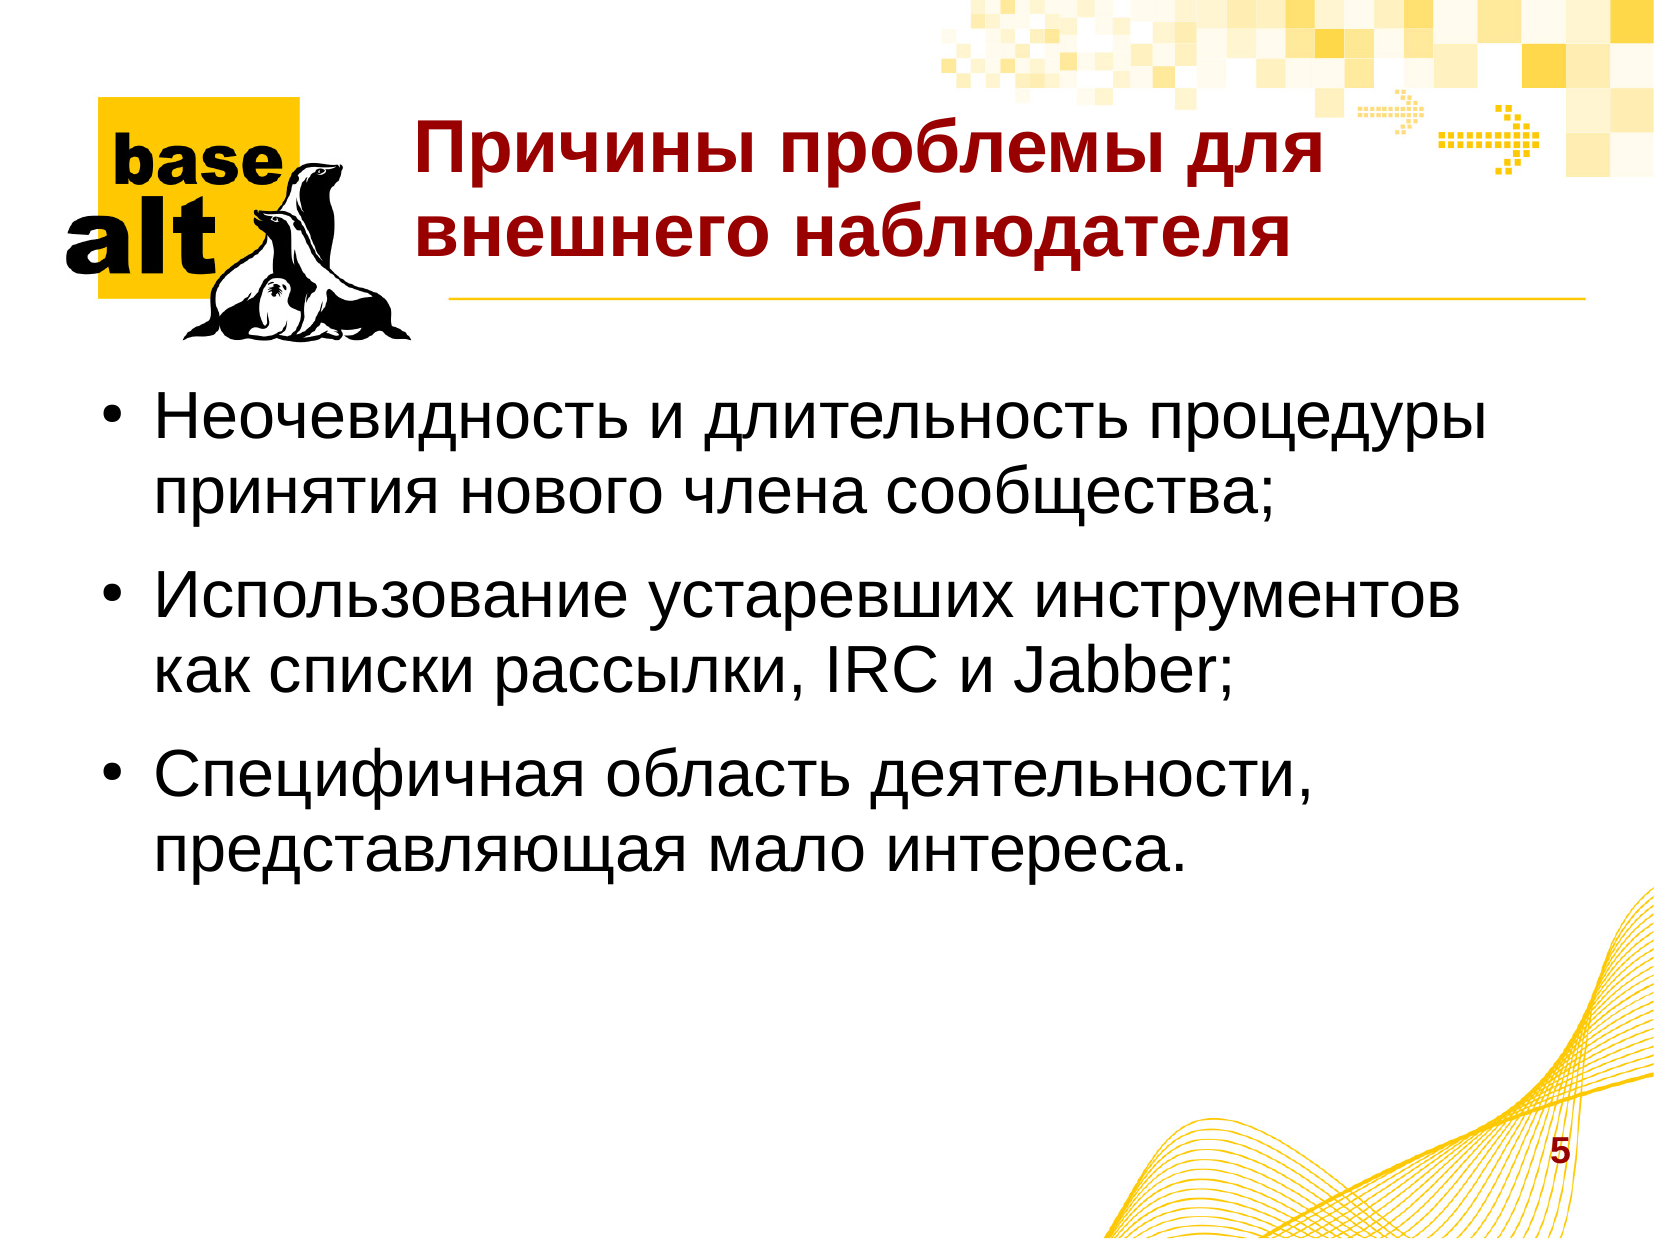

# Причины проблемы для внешнего наблюдателя
Неочевидность и длительность процедуры принятия нового члена сообщества;
Использование устаревших инструментов как списки рассылки, IRC и Jabber;
Специфичная область деятельности, представляющая мало интереса.
5